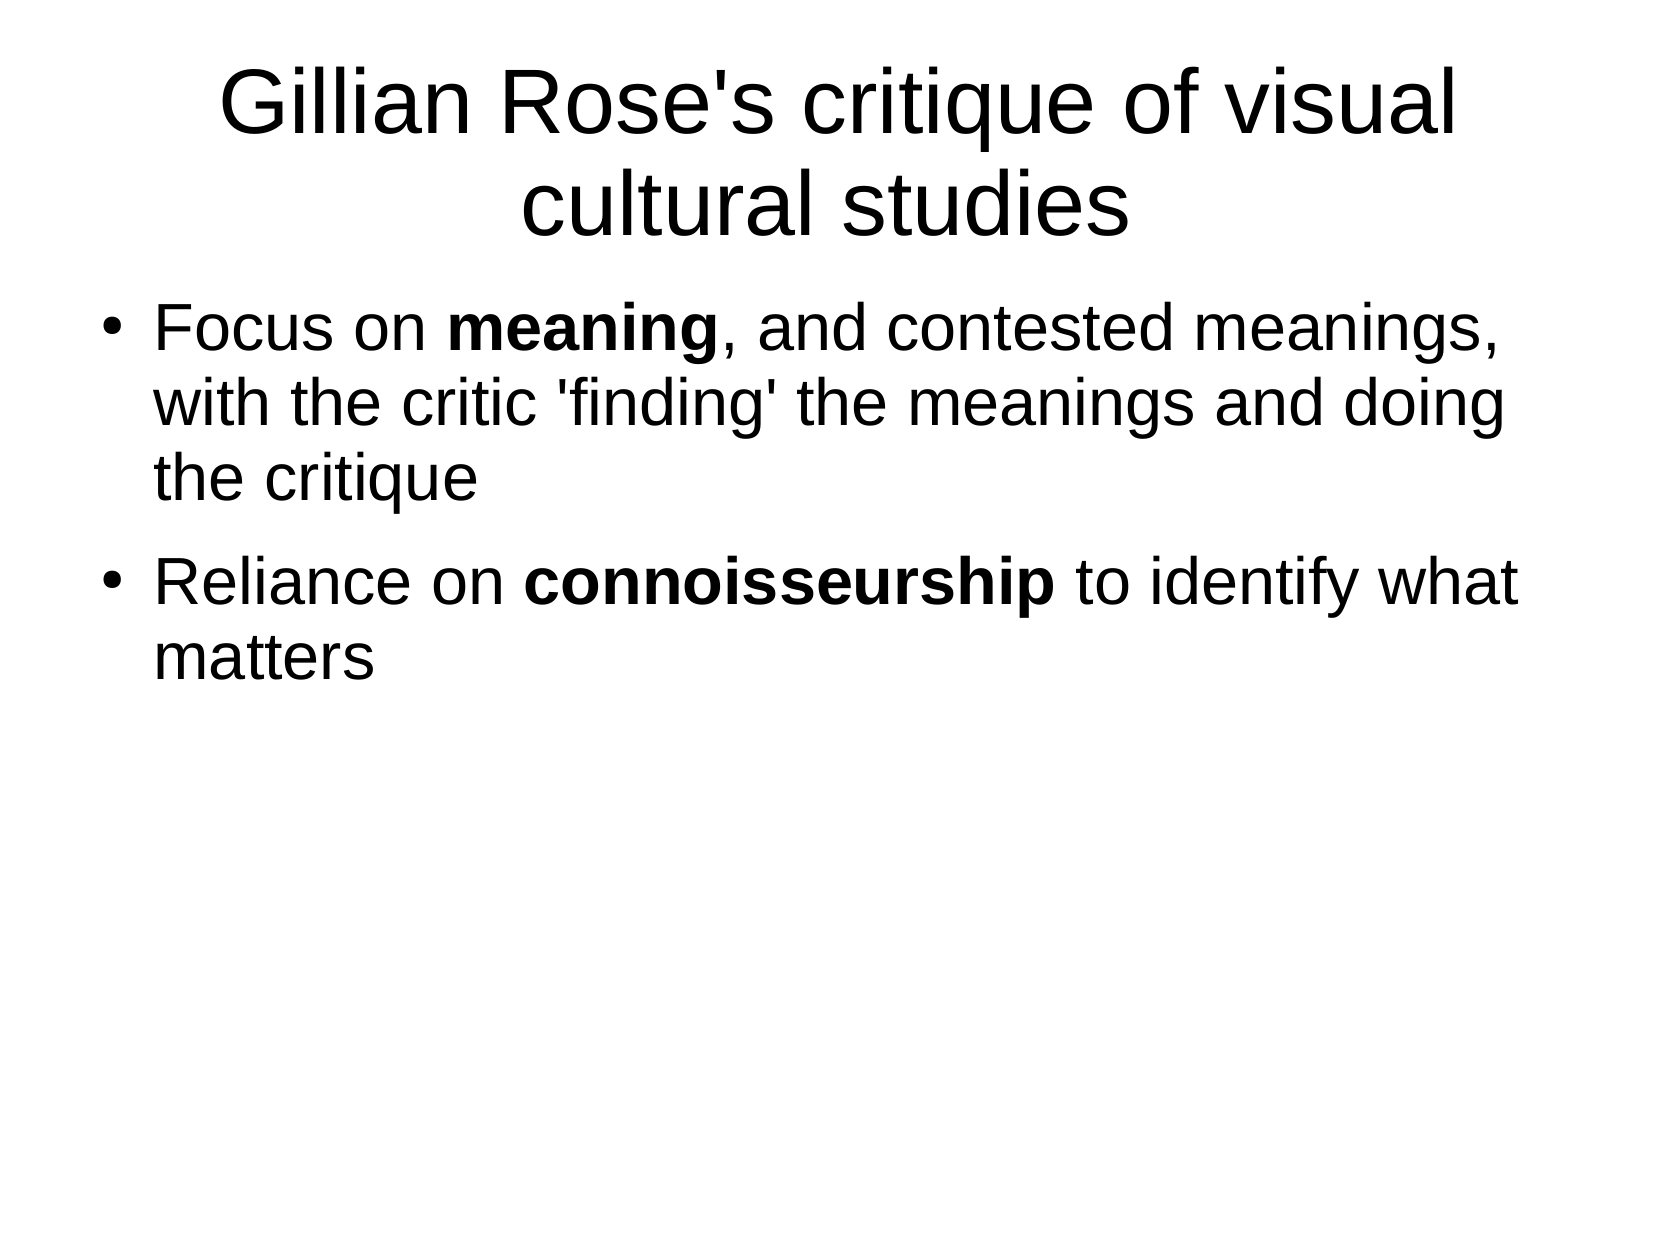

# Gillian Rose's critique of visual cultural studies
Focus on meaning, and contested meanings, with the critic 'finding' the meanings and doing the critique
Reliance on connoisseurship to identify what matters